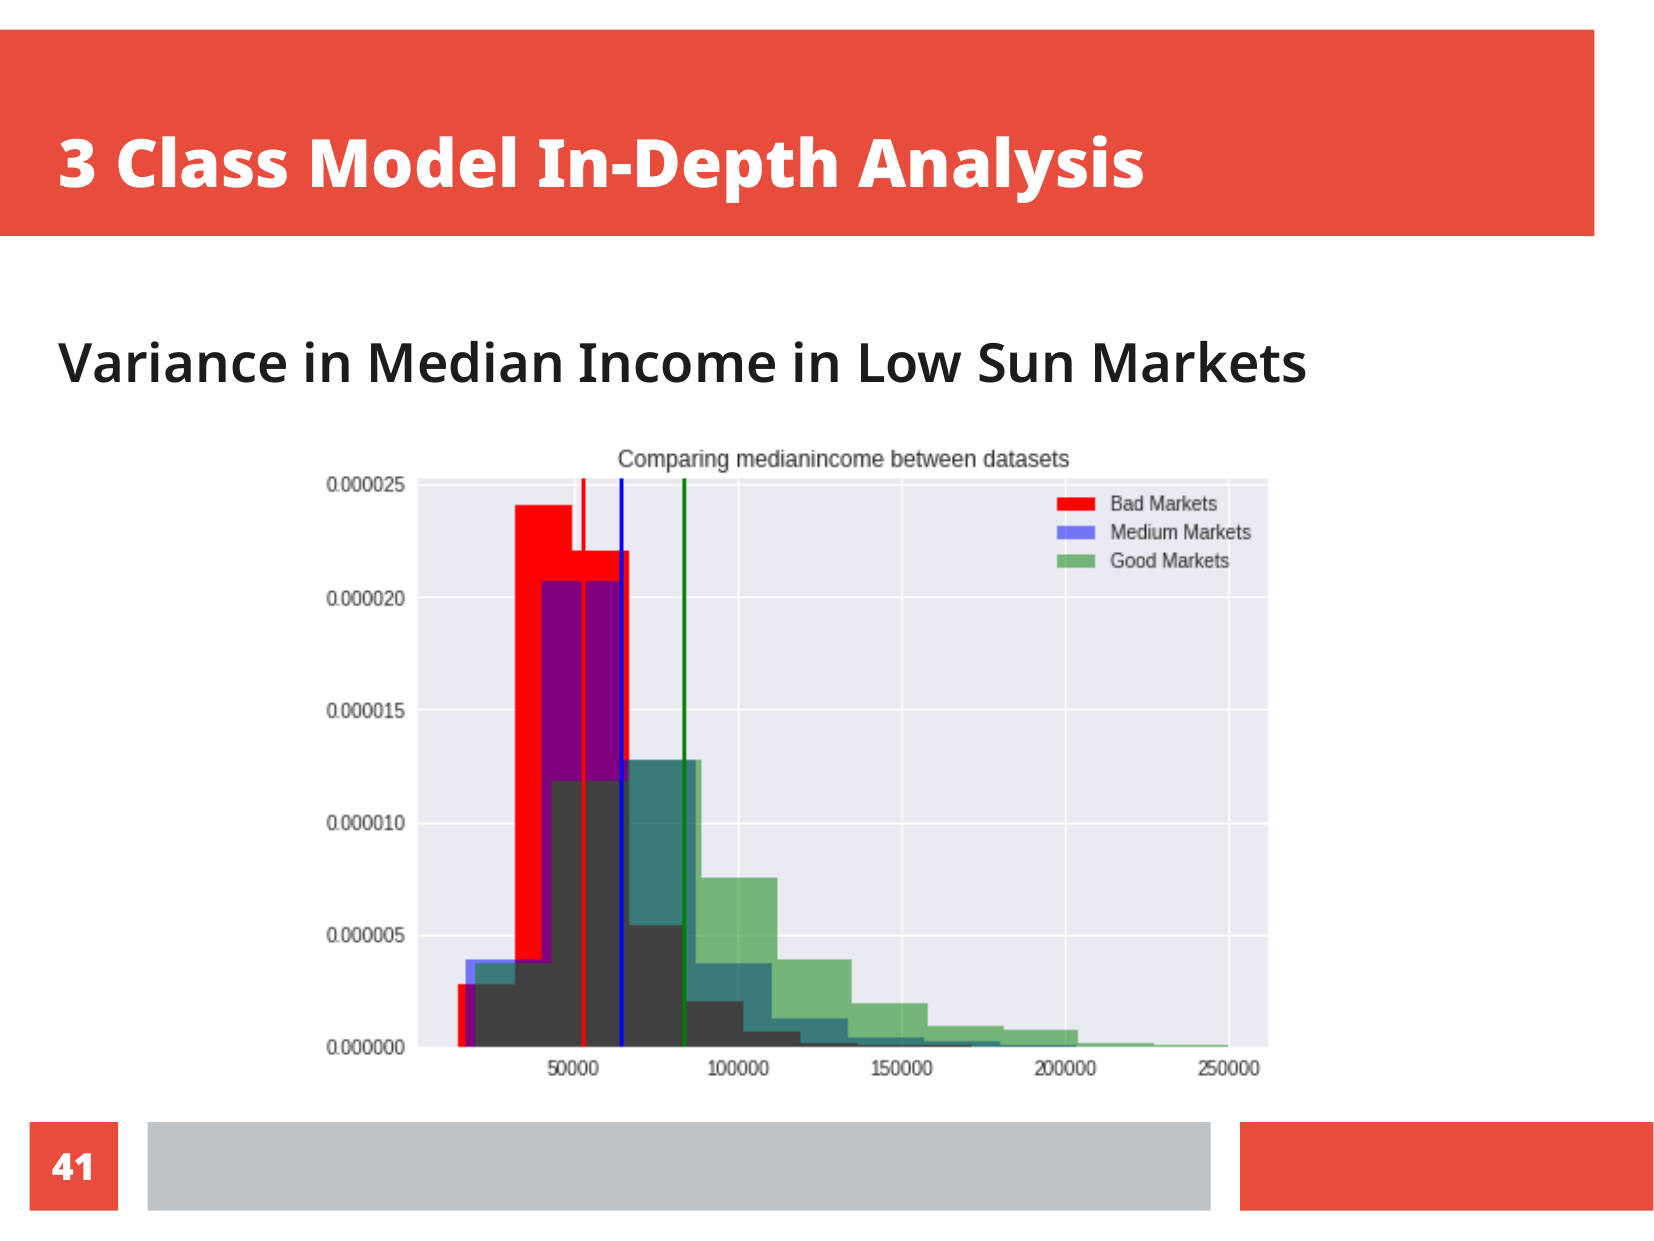

# 3 Class Model In-Depth Analysis
Variance in Median Income in Low Sun Markets
41